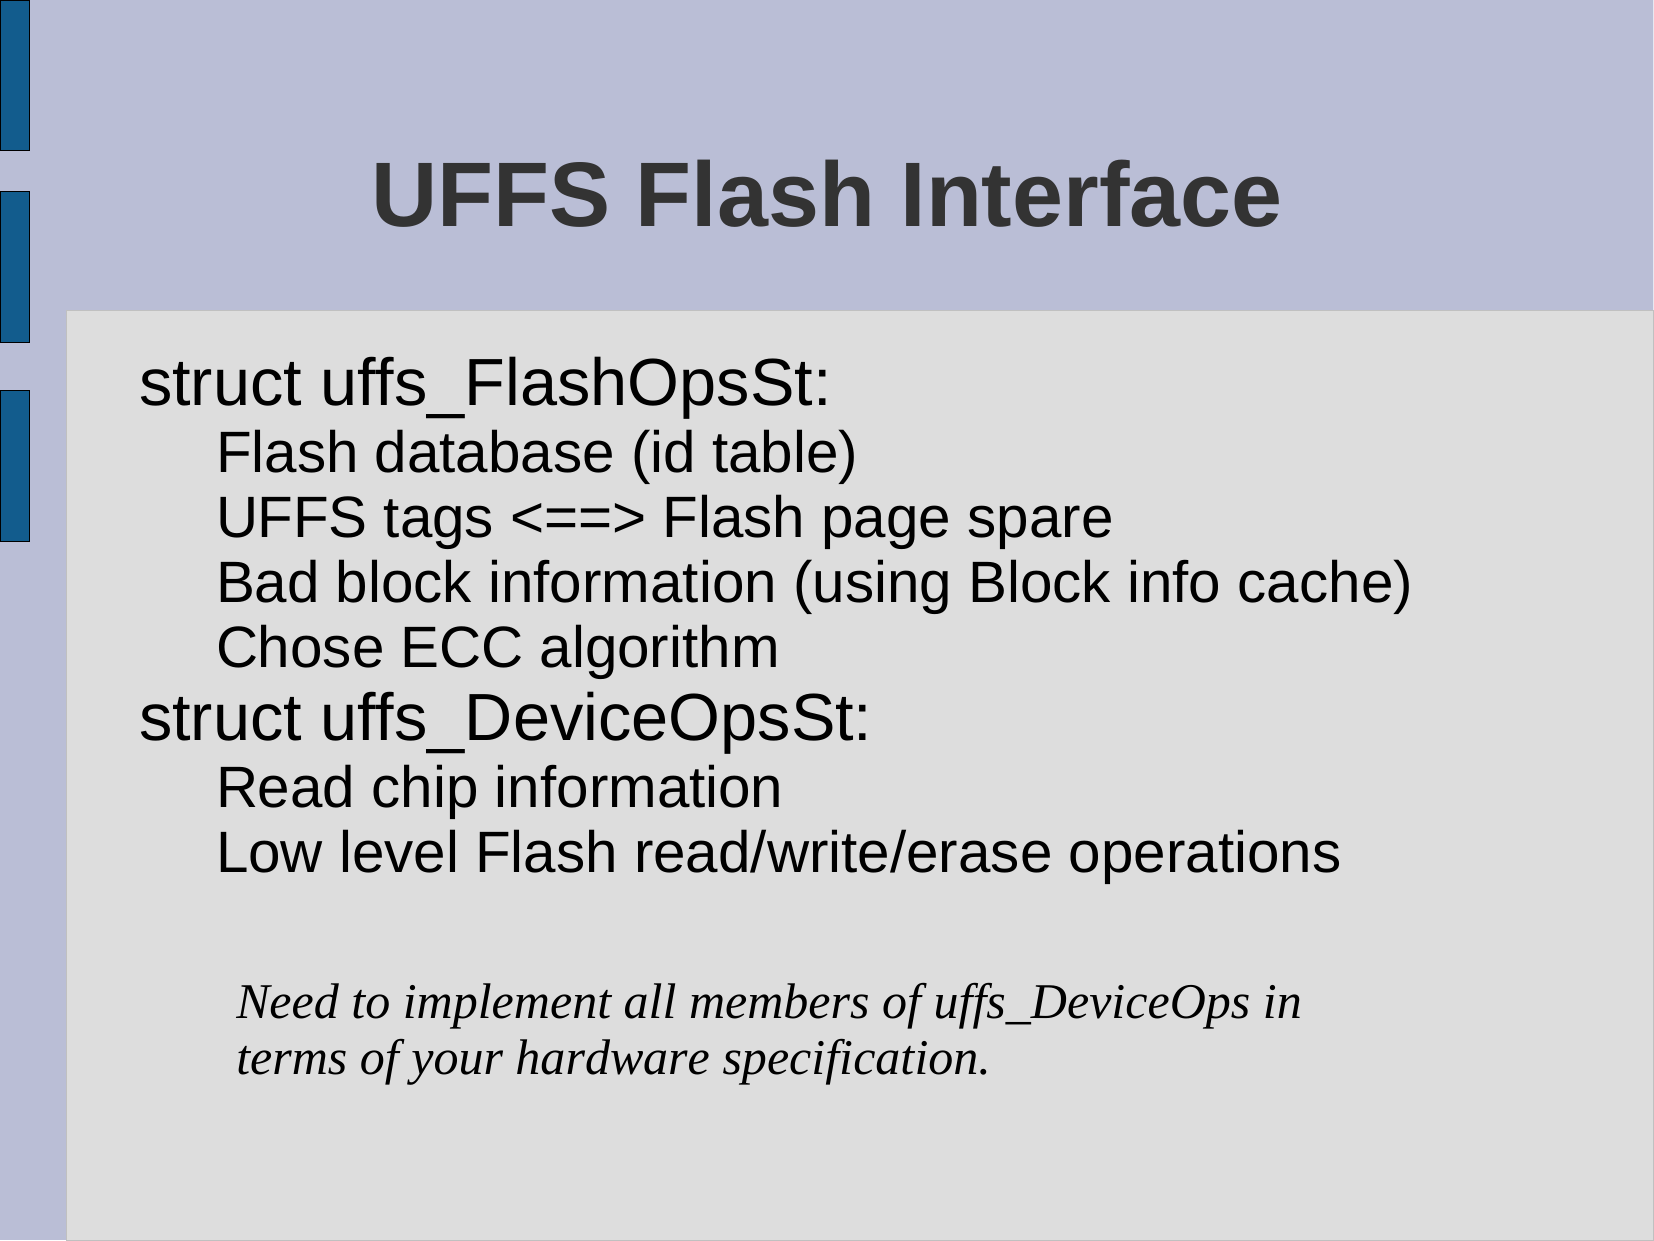

# UFFS Flash Interface
struct uffs_FlashOpsSt:
Flash database (id table)
UFFS tags <==> Flash page spare
Bad block information (using Block info cache)
Chose ECC algorithm
struct uffs_DeviceOpsSt:
Read chip information
Low level Flash read/write/erase operations
Need to implement all members of uffs_DeviceOps in terms of your hardware specification.